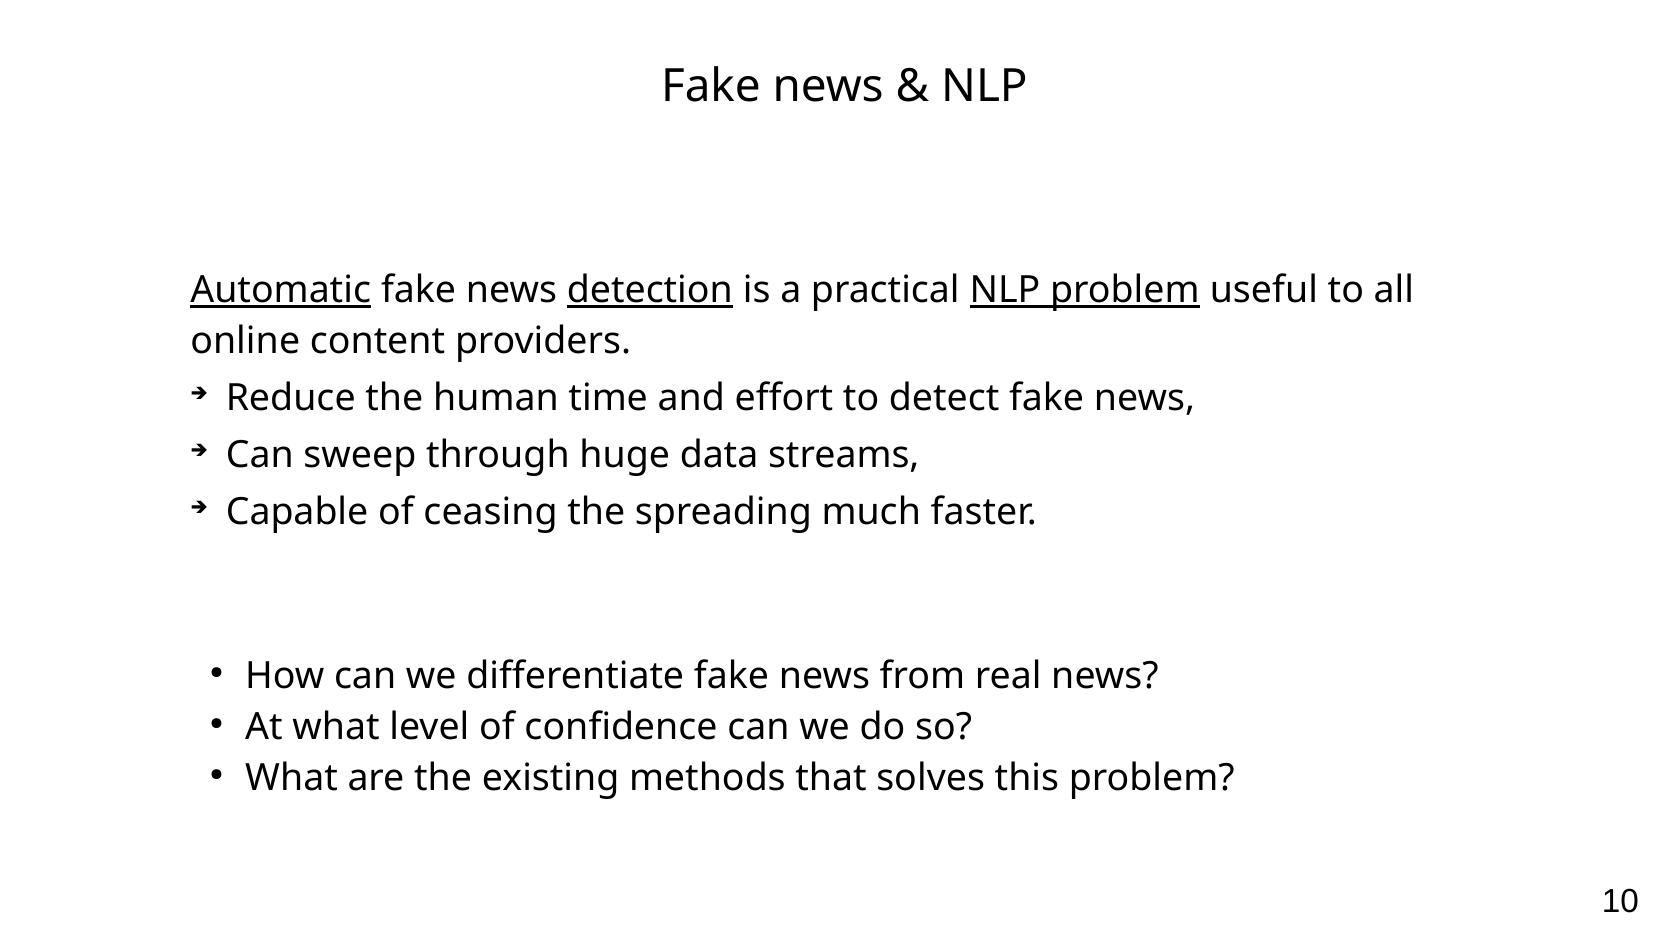

Fake news & NLP
Automatic fake news detection is a practical NLP problem useful to all online content providers.
Reduce the human time and effort to detect fake news,
Can sweep through huge data streams,
Capable of ceasing the spreading much faster.
How can we differentiate fake news from real news?
At what level of confidence can we do so?
What are the existing methods that solves this problem?